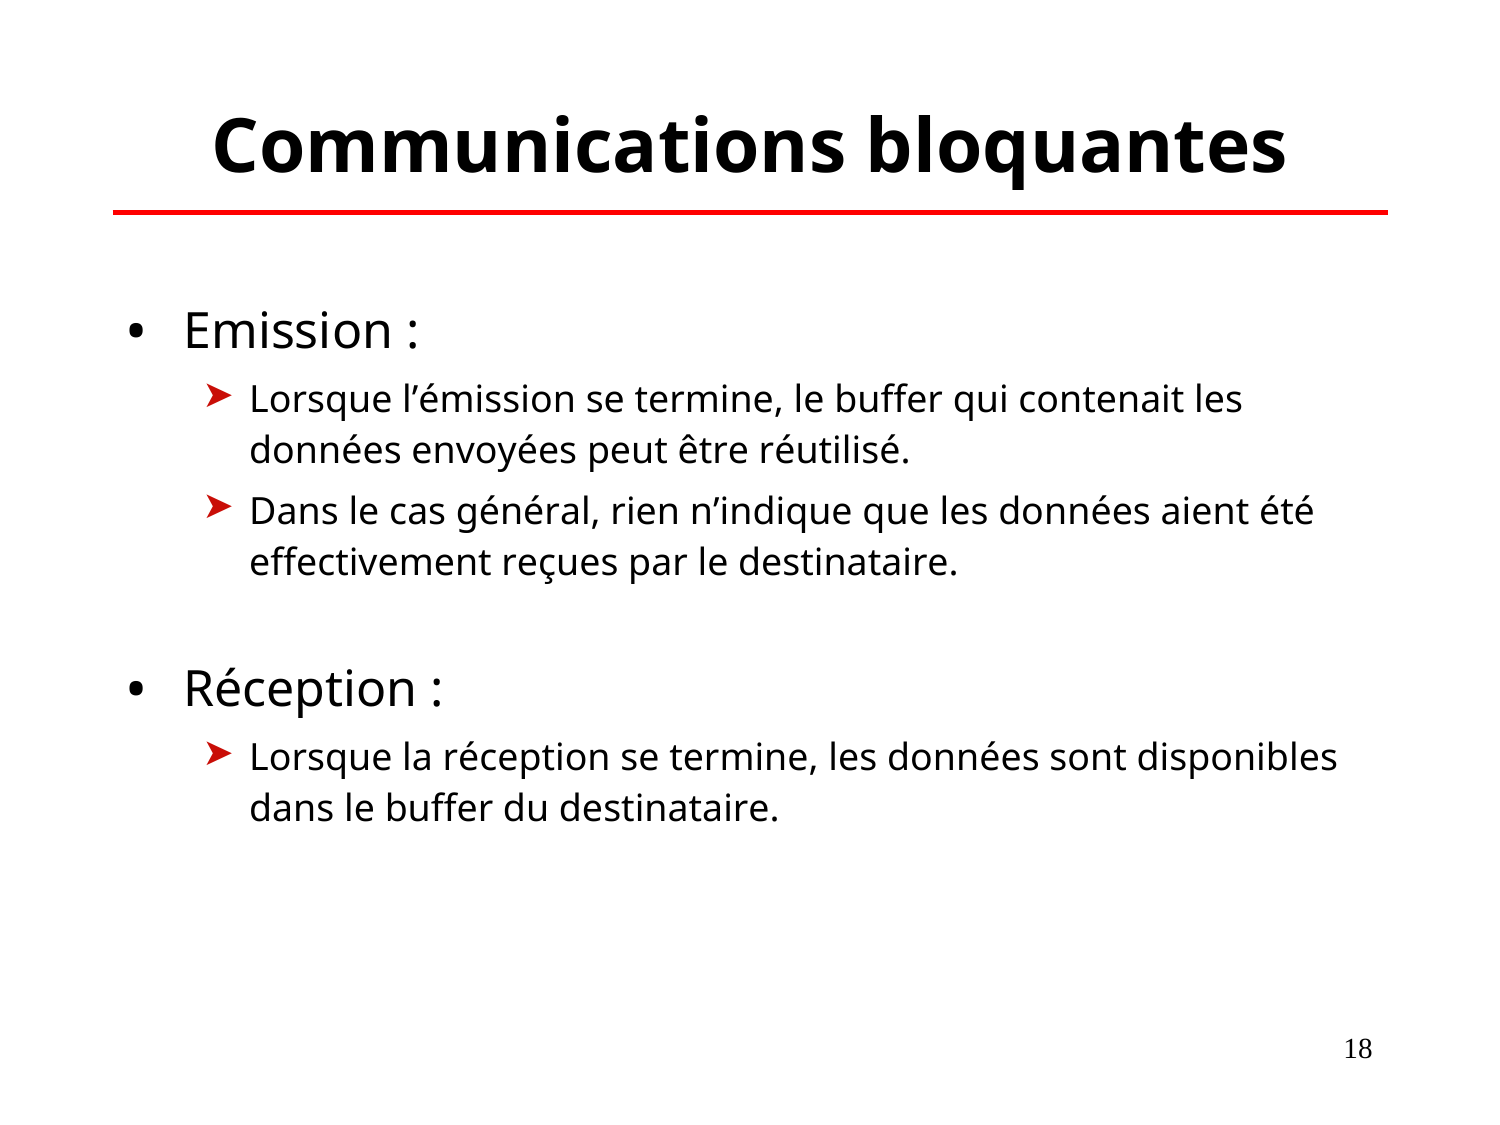

# Communications bloquantes
Emission :
Lorsque l’émission se termine, le buffer qui contenait les données envoyées peut être réutilisé.
Dans le cas général, rien n’indique que les données aient été effectivement reçues par le destinataire.
Réception :
Lorsque la réception se termine, les données sont disponibles dans le buffer du destinataire.
18